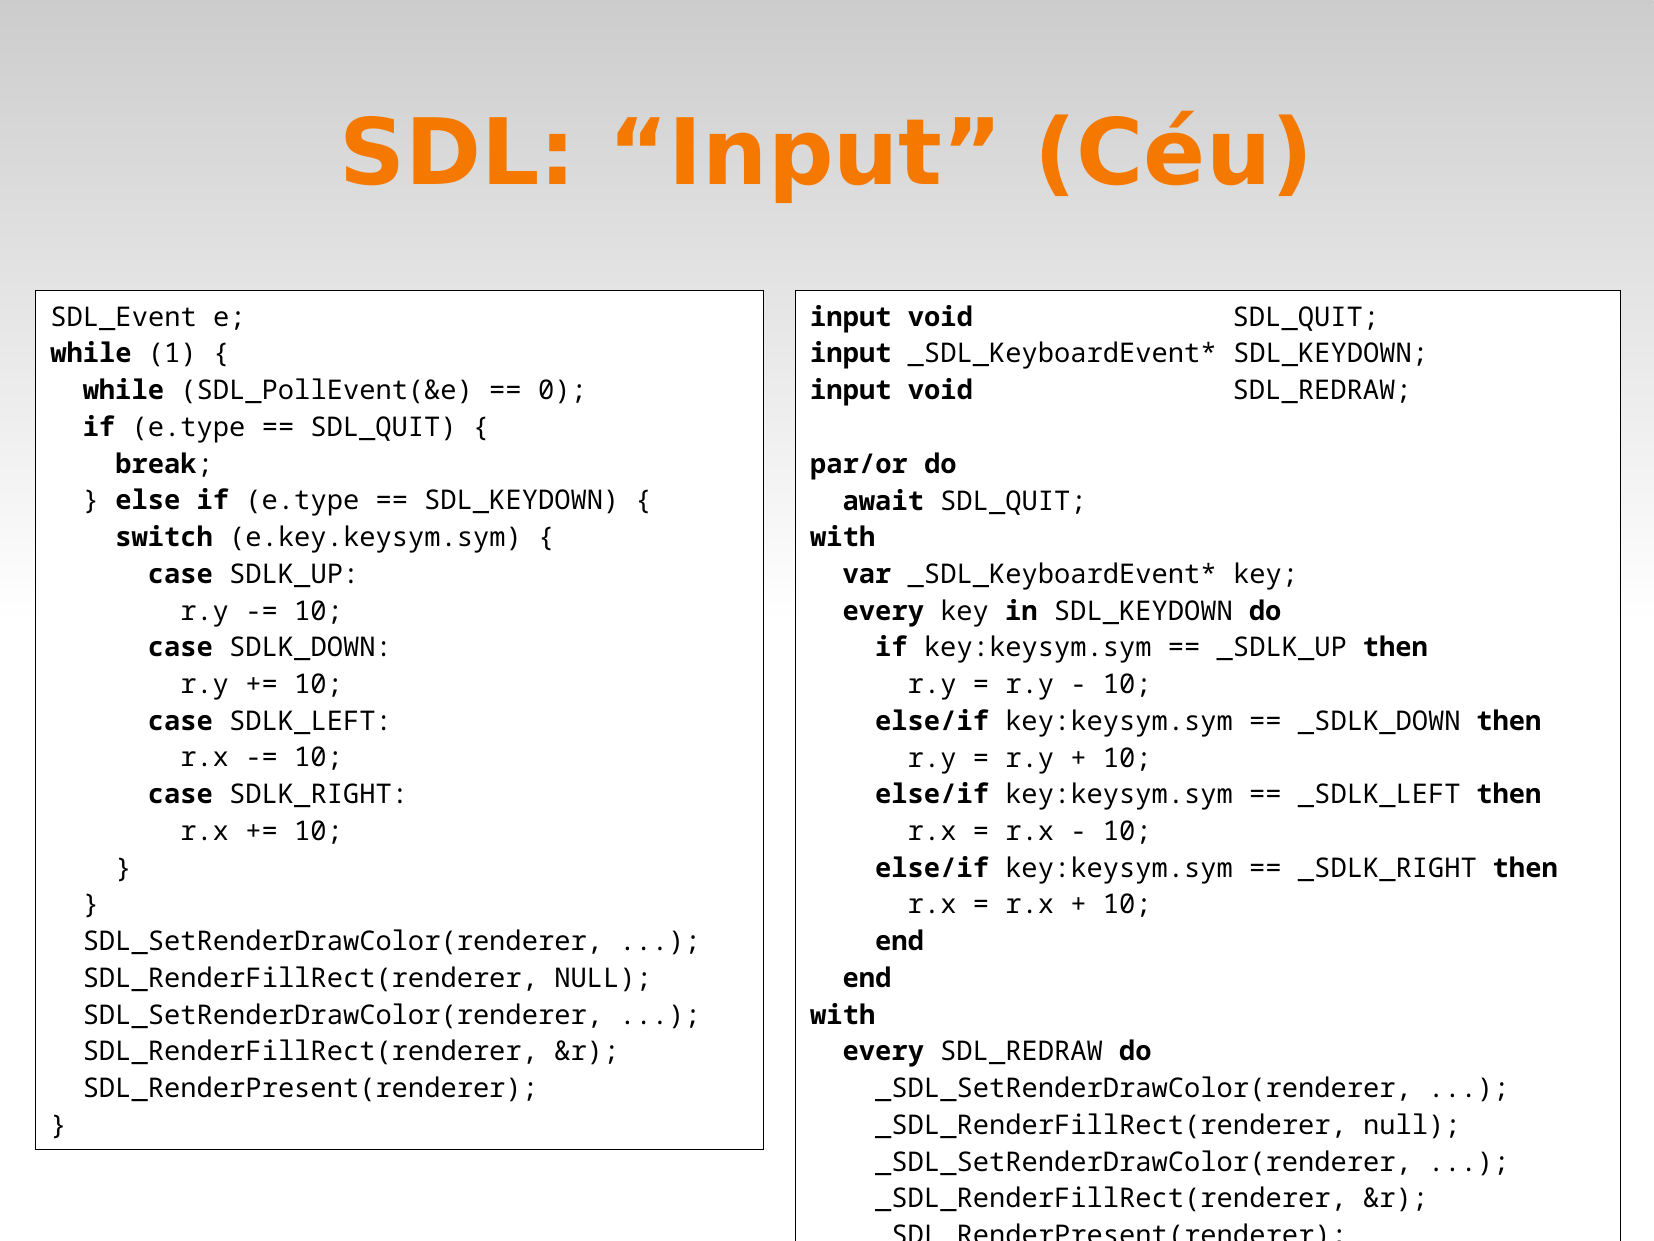

# SDL: “Input” (Céu)
SDL_Event e;
while (1) {
 while (SDL_PollEvent(&e) == 0);
 if (e.type == SDL_QUIT) {
 break;
 } else if (e.type == SDL_KEYDOWN) {
 switch (e.key.keysym.sym) {
 case SDLK_UP:
 r.y -= 10;
 case SDLK_DOWN:
 r.y += 10;
 case SDLK_LEFT:
 r.x -= 10;
 case SDLK_RIGHT:
 r.x += 10;
 }
 }
 SDL_SetRenderDrawColor(renderer, ...);
 SDL_RenderFillRect(renderer, NULL);
 SDL_SetRenderDrawColor(renderer, ...);
 SDL_RenderFillRect(renderer, &r);
 SDL_RenderPresent(renderer);
}
input void SDL_QUIT;
input _SDL_KeyboardEvent* SDL_KEYDOWN;
input void SDL_REDRAW;
par/or do
 await SDL_QUIT;
with
 var _SDL_KeyboardEvent* key;
 every key in SDL_KEYDOWN do
 if key:keysym.sym == _SDLK_UP then
 r.y = r.y - 10;
 else/if key:keysym.sym == _SDLK_DOWN then
 r.y = r.y + 10;
 else/if key:keysym.sym == _SDLK_LEFT then
 r.x = r.x - 10;
 else/if key:keysym.sym == _SDLK_RIGHT then
 r.x = r.x + 10;
 end
 end
with
 every SDL_REDRAW do
 _SDL_SetRenderDrawColor(renderer, ...);
 _SDL_RenderFillRect(renderer, null);
 _SDL_SetRenderDrawColor(renderer, ...);
 _SDL_RenderFillRect(renderer, &r);
 _SDL_RenderPresent(renderer);
 end
end